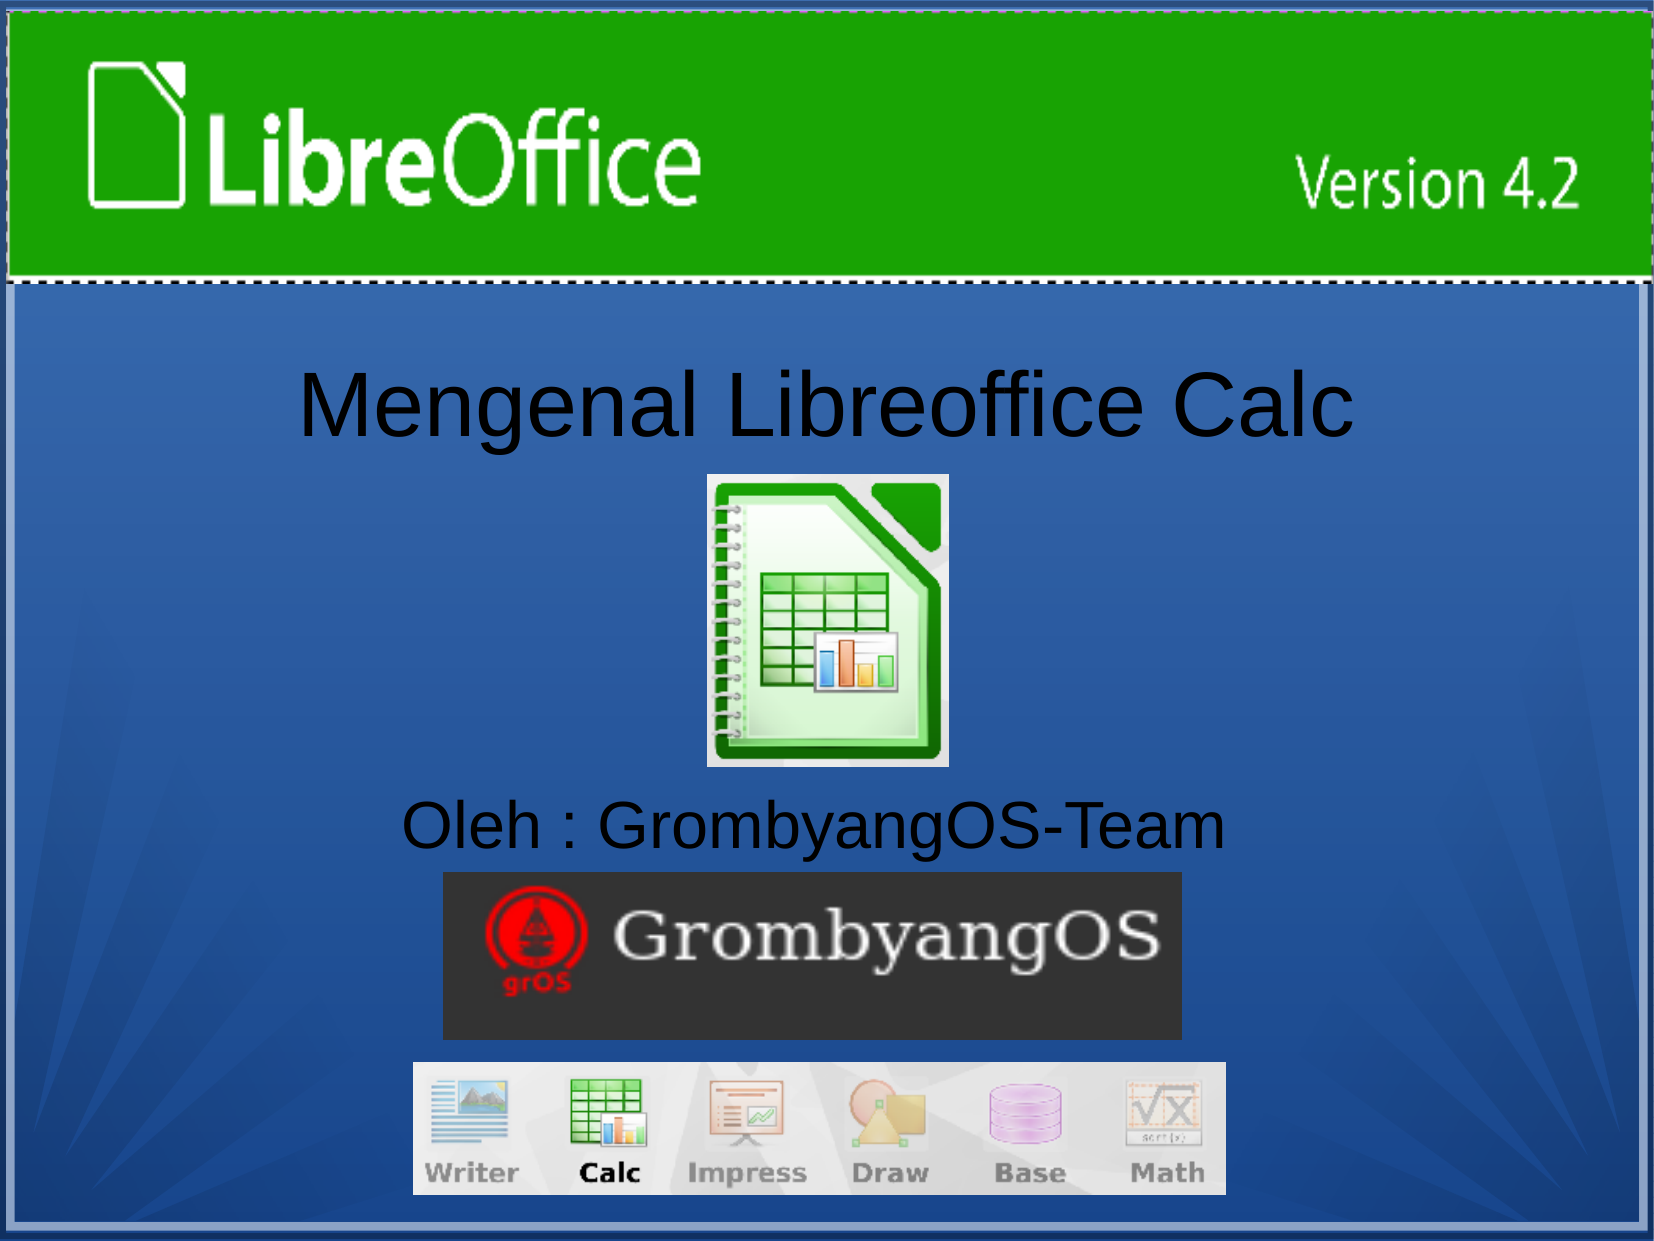

# Mengenal Libreoffice Calc
Oleh : GrombyangOS-Team